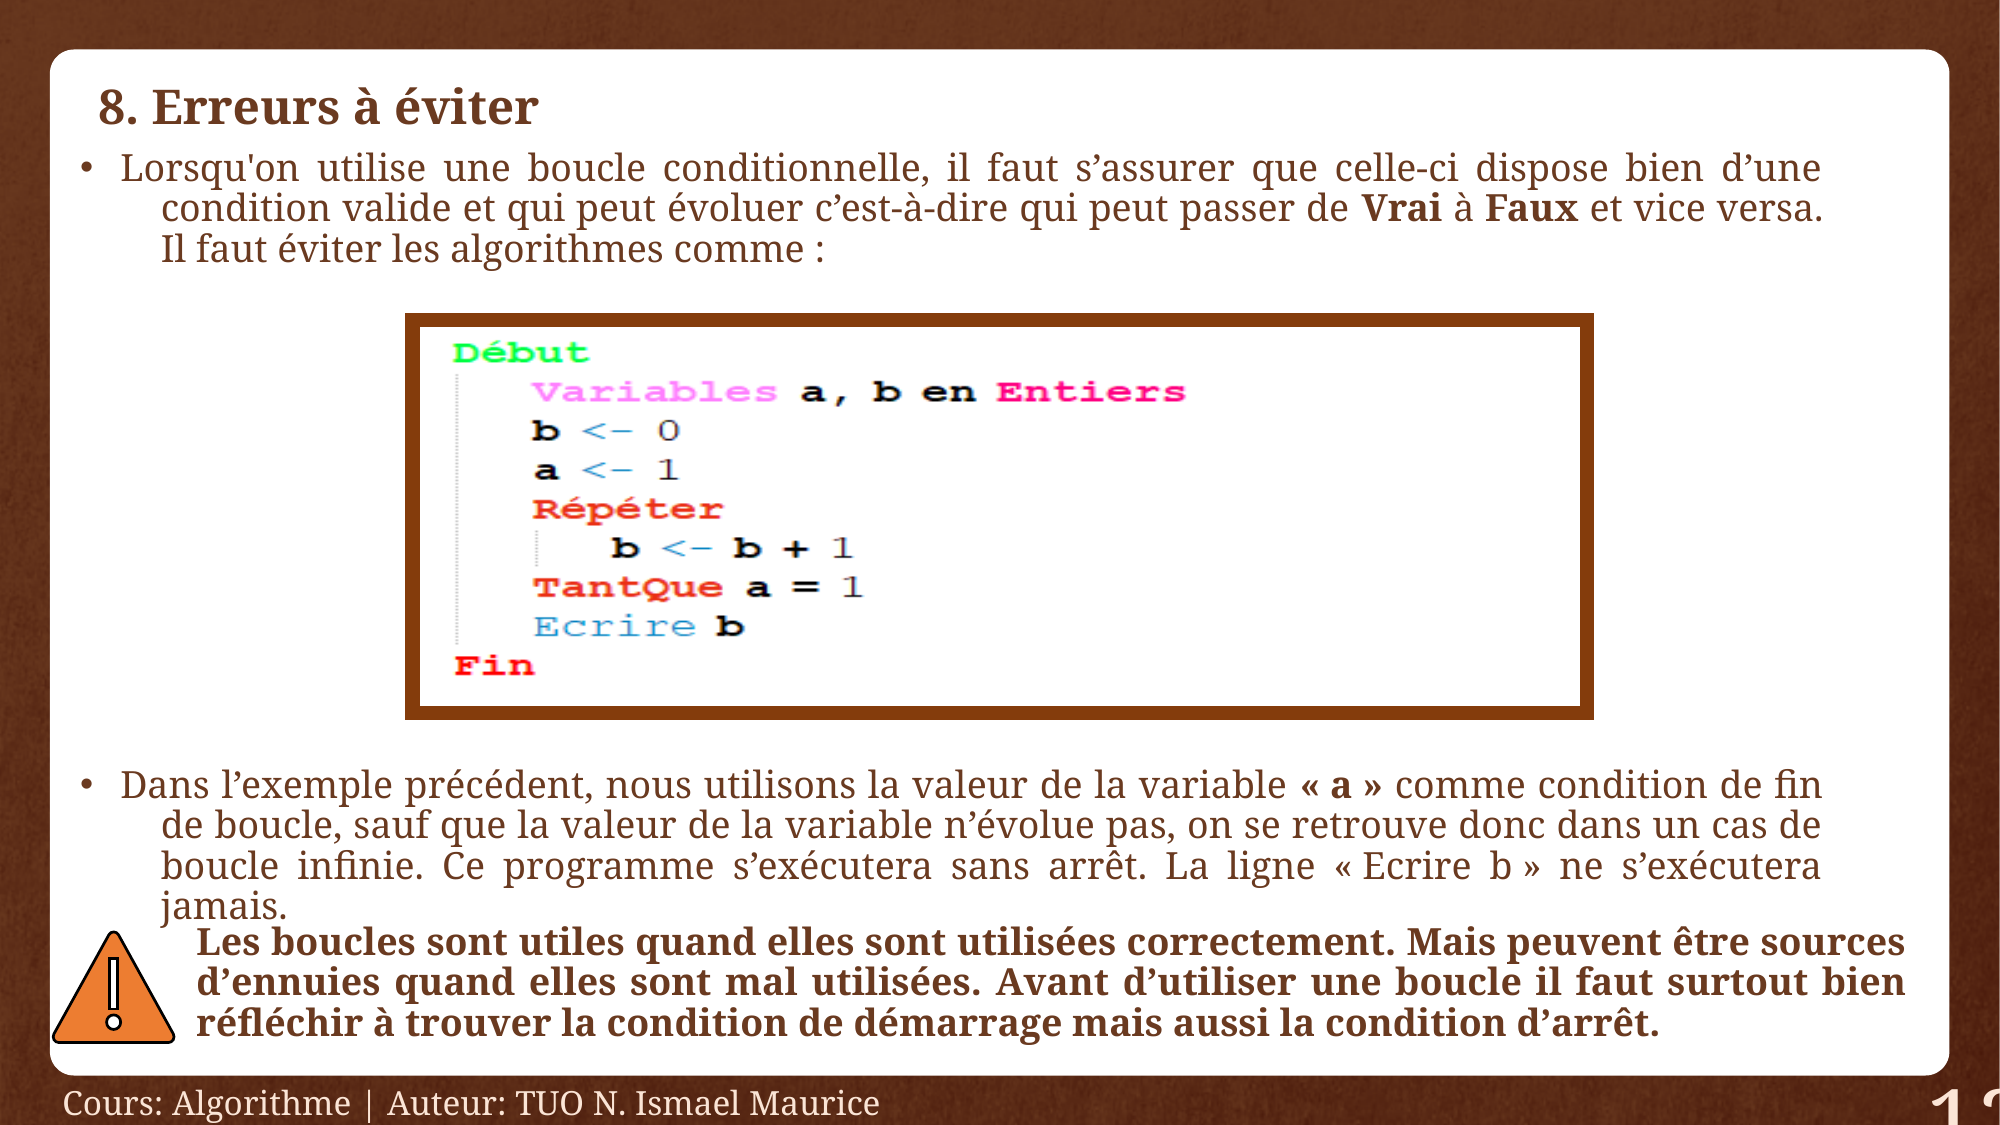

# 8. Erreurs à éviter
Lorsqu'on utilise une boucle conditionnelle, il faut s’assurer que celle-ci dispose bien d’une condition valide et qui peut évoluer c’est-à-dire qui peut passer de Vrai à Faux et vice versa. Il faut éviter les algorithmes comme :
Dans l’exemple précédent, nous utilisons la valeur de la variable « a » comme condition de fin de boucle, sauf que la valeur de la variable n’évolue pas, on se retrouve donc dans un cas de boucle infinie. Ce programme s’exécutera sans arrêt. La ligne « Ecrire b » ne s’exécutera jamais.
Les boucles sont utiles quand elles sont utilisées correctement. Mais peuvent être sources d’ennuies quand elles sont mal utilisées. Avant d’utiliser une boucle il faut surtout bien réfléchir à trouver la condition de démarrage mais aussi la condition d’arrêt.
Cours: Algorithme | Auteur: TUO N. Ismael Maurice